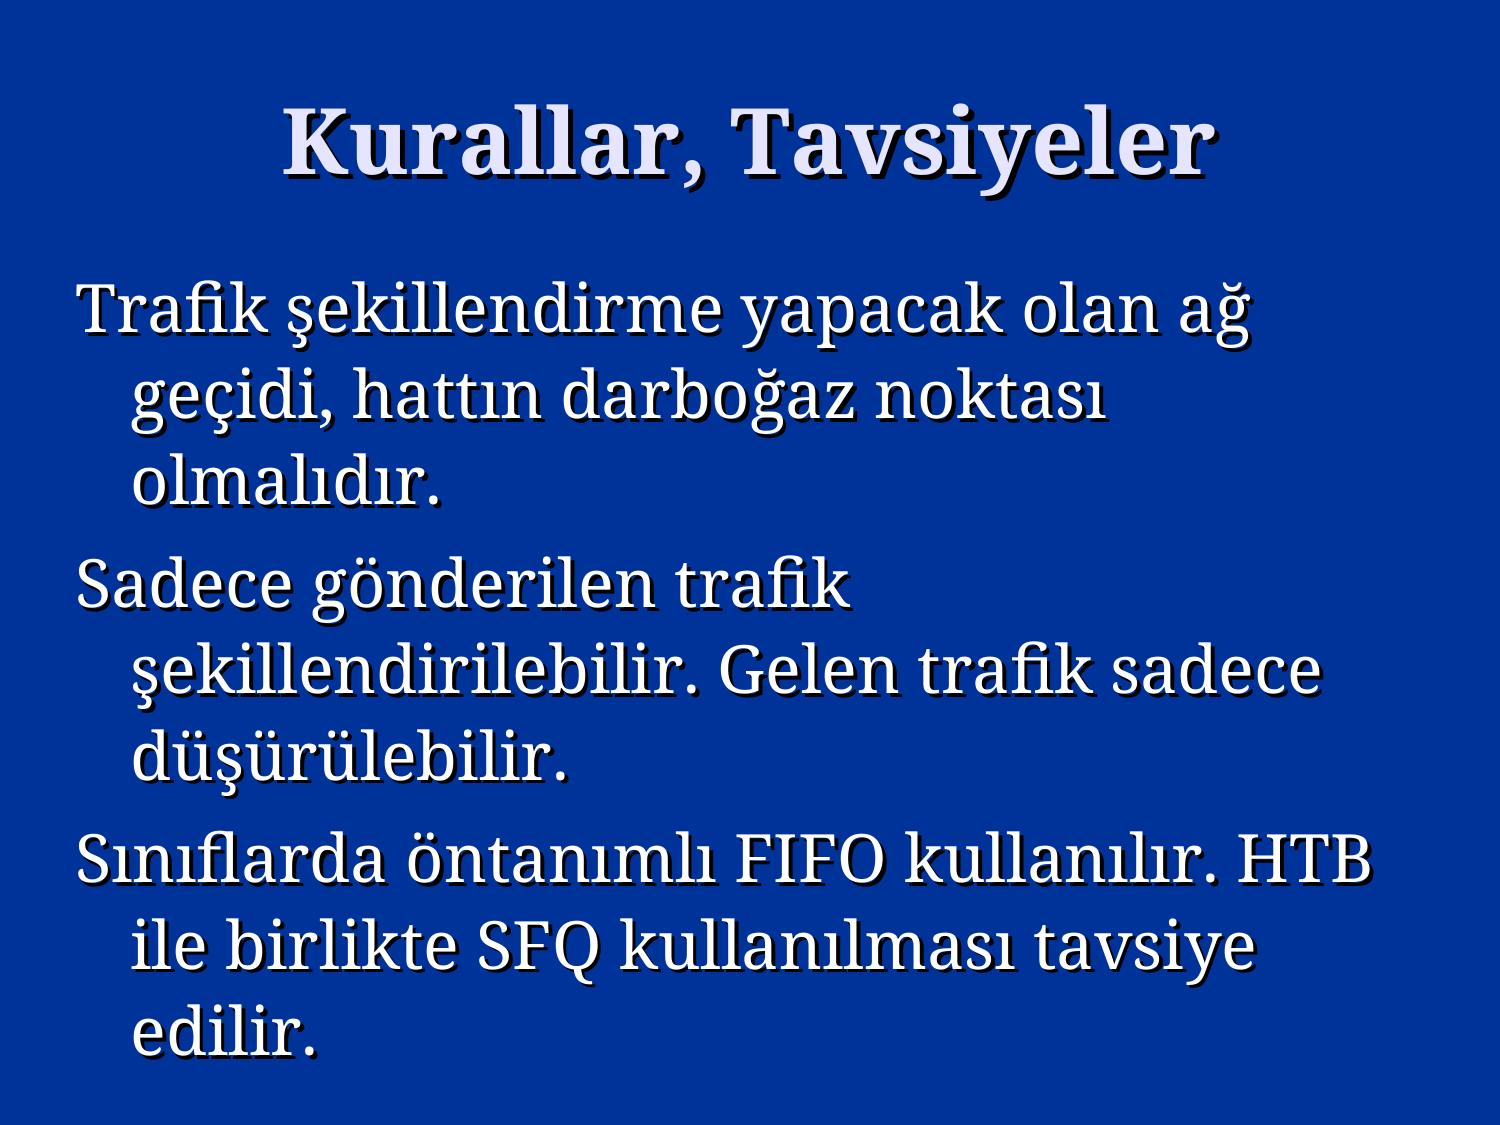

# Kurallar, Tavsiyeler
Trafik şekillendirme yapacak olan ağ geçidi, hattın darboğaz noktası olmalıdır.
Sadece gönderilen trafik şekillendirilebilir. Gelen trafik sadece düşürülebilir.
Sınıflarda öntanımlı FIFO kullanılır. HTB ile birlikte SFQ kullanılması tavsiye edilir.